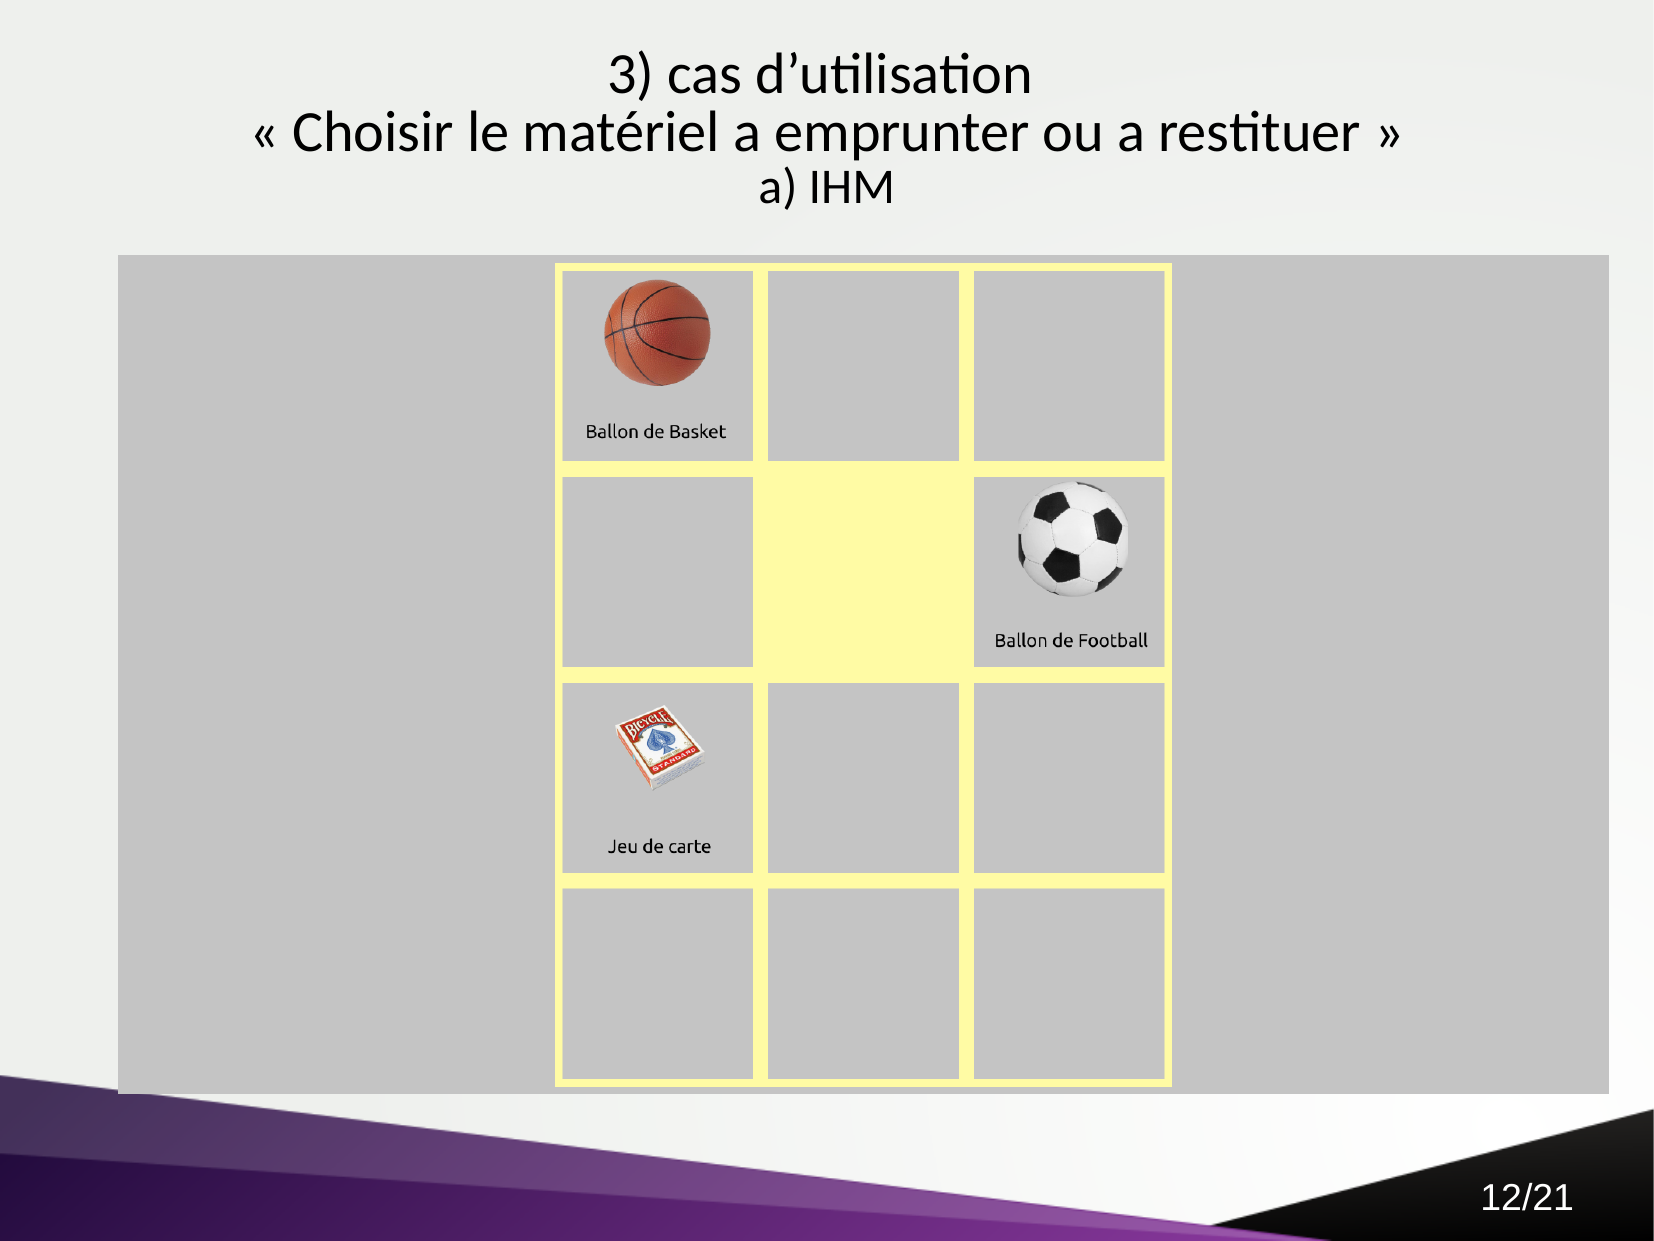

# 3) cas d’utilisation « Choisir le matériel a emprunter ou a restituer » a) IHM